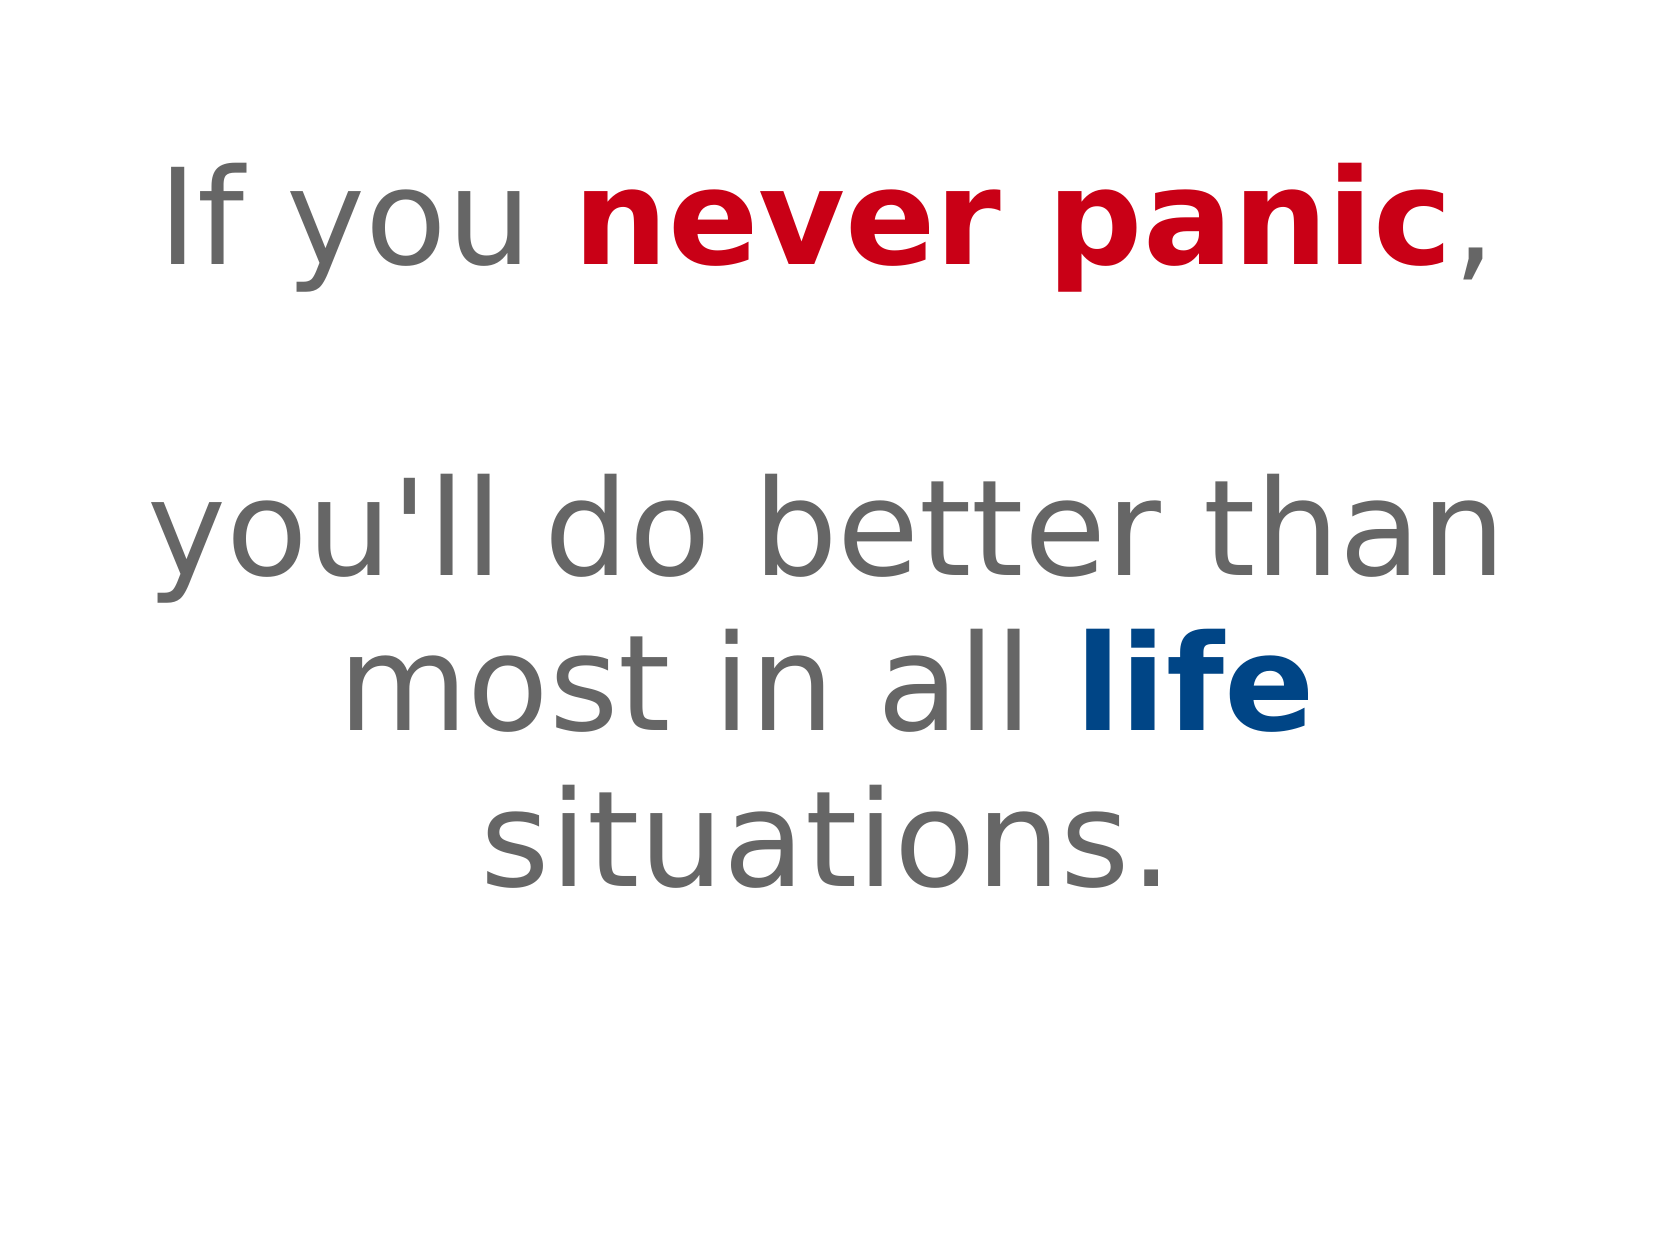

# If you never panic,
you'll do better than most in all life situations.